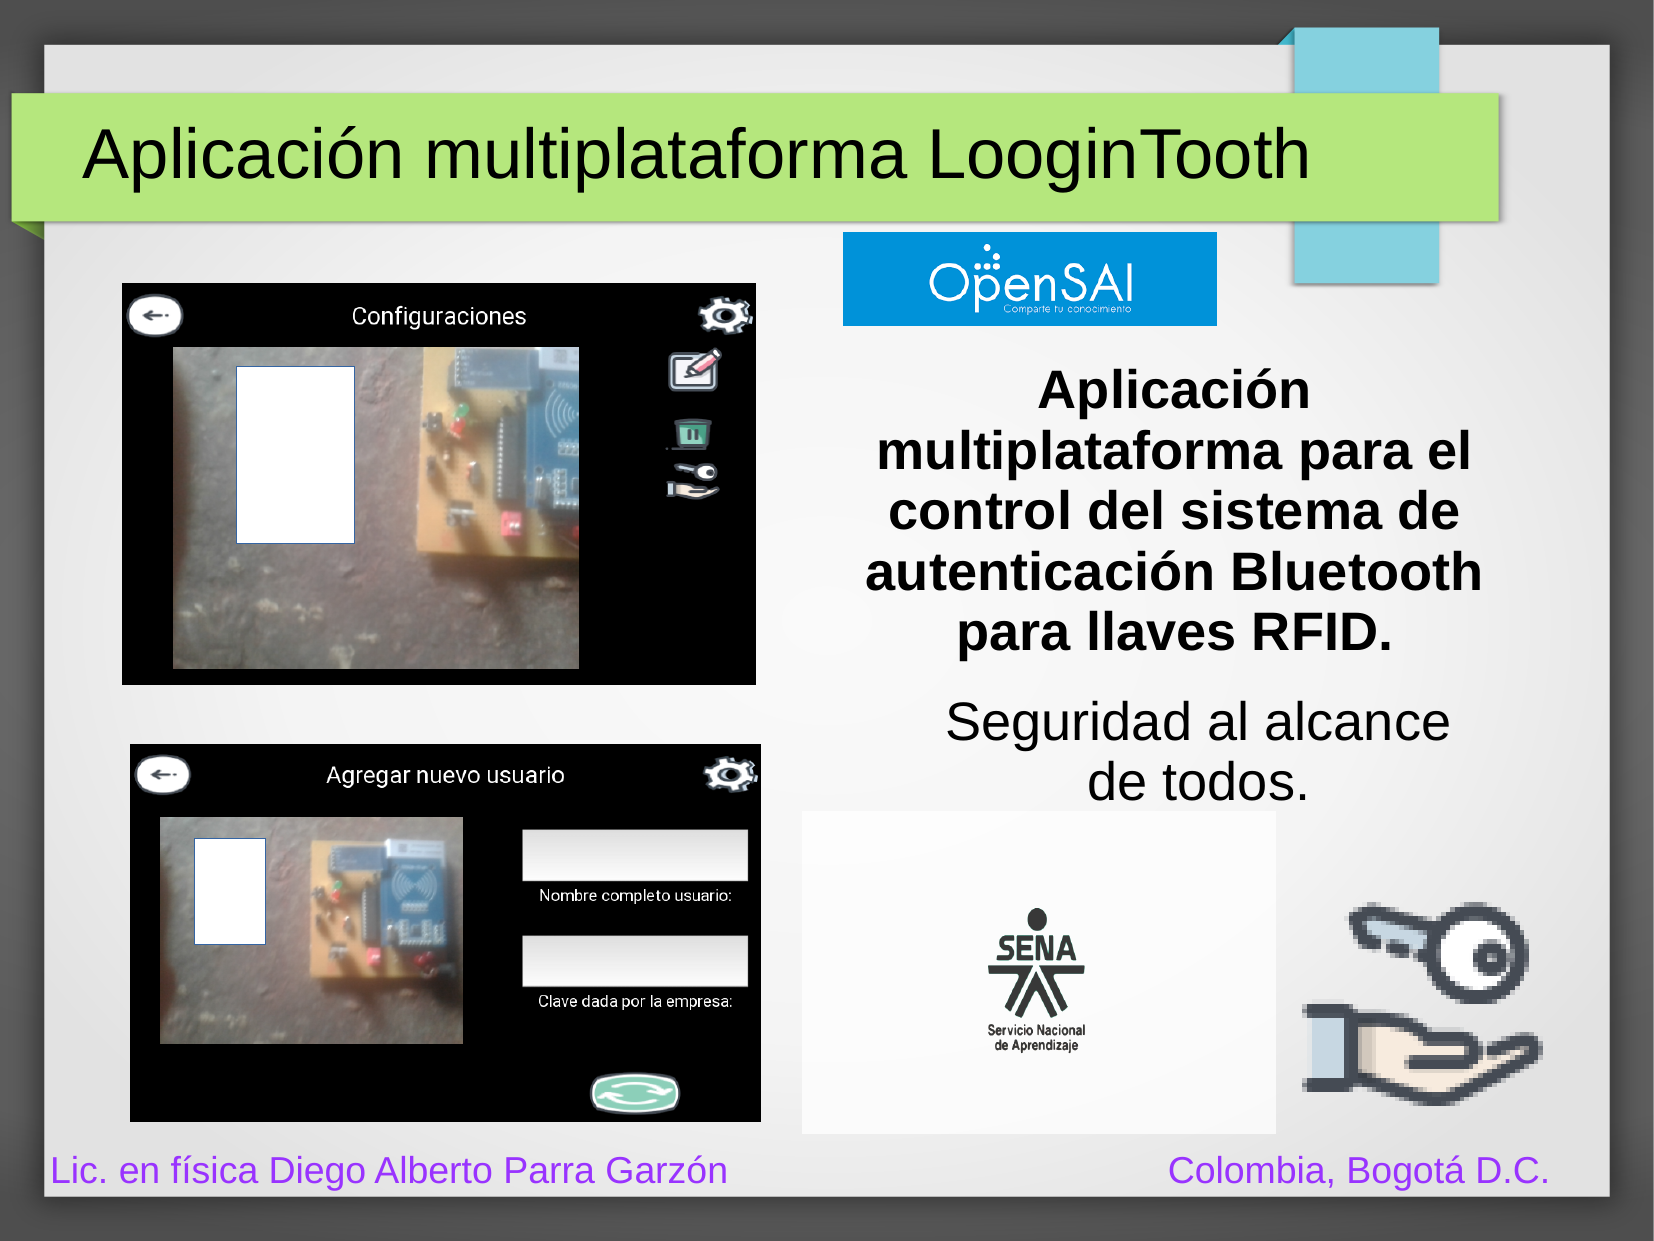

# Aplicación multiplataforma LooginTooth
Aplicación multiplataforma para el control del sistema de autenticación Bluetooth para llaves RFID.
Seguridad al alcance de todos.
Lic. en física Diego Alberto Parra Garzón						 Colombia, Bogotá D.C.